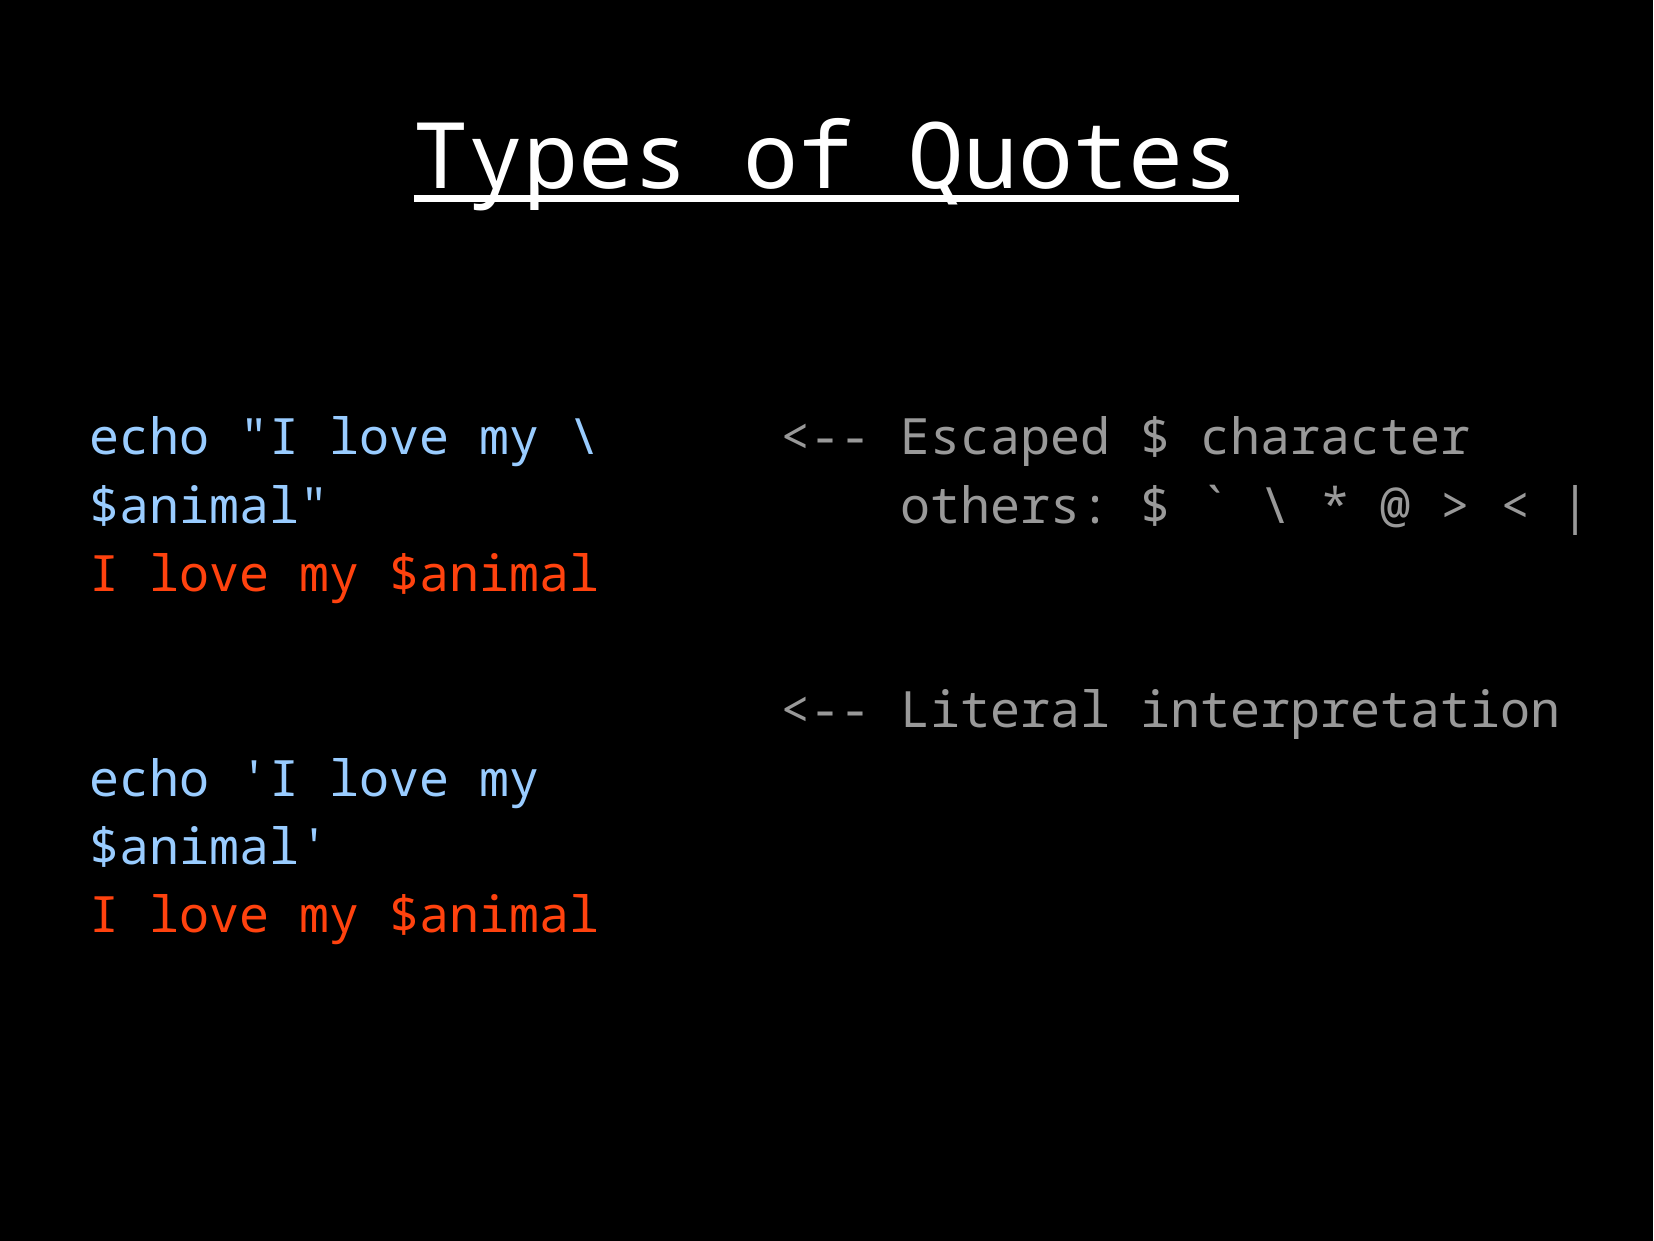

# Types of Quotes
| echo "I love my \$animal" I love my $animal echo 'I love my $animal' I love my $animal | <-- Escaped $ character others: $ ` \ \* @ > < | <-- Literal interpretation |
| --- | --- |